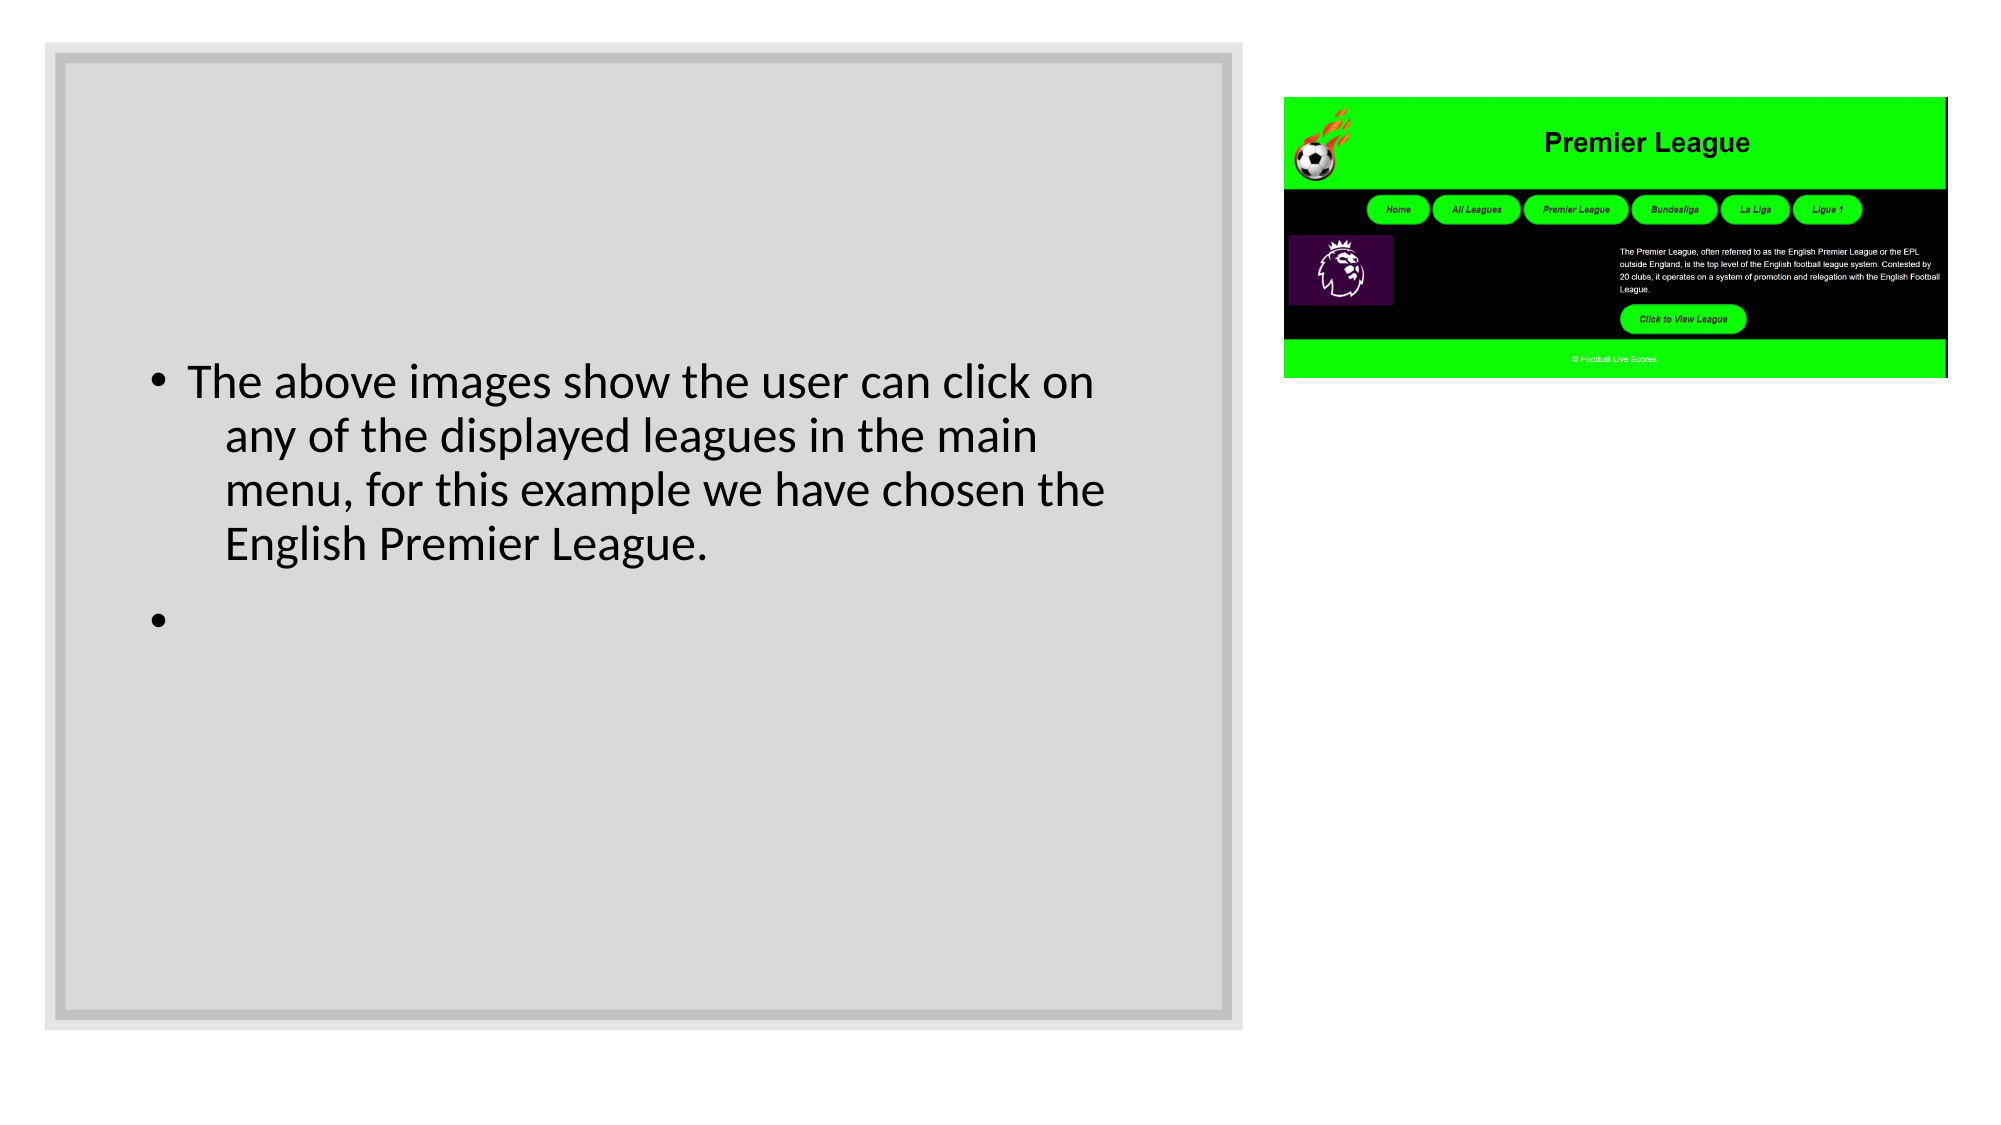

# The above images show the user can click on any of the displayed leagues in the main menu, for this example we have chosen the English Premier League.